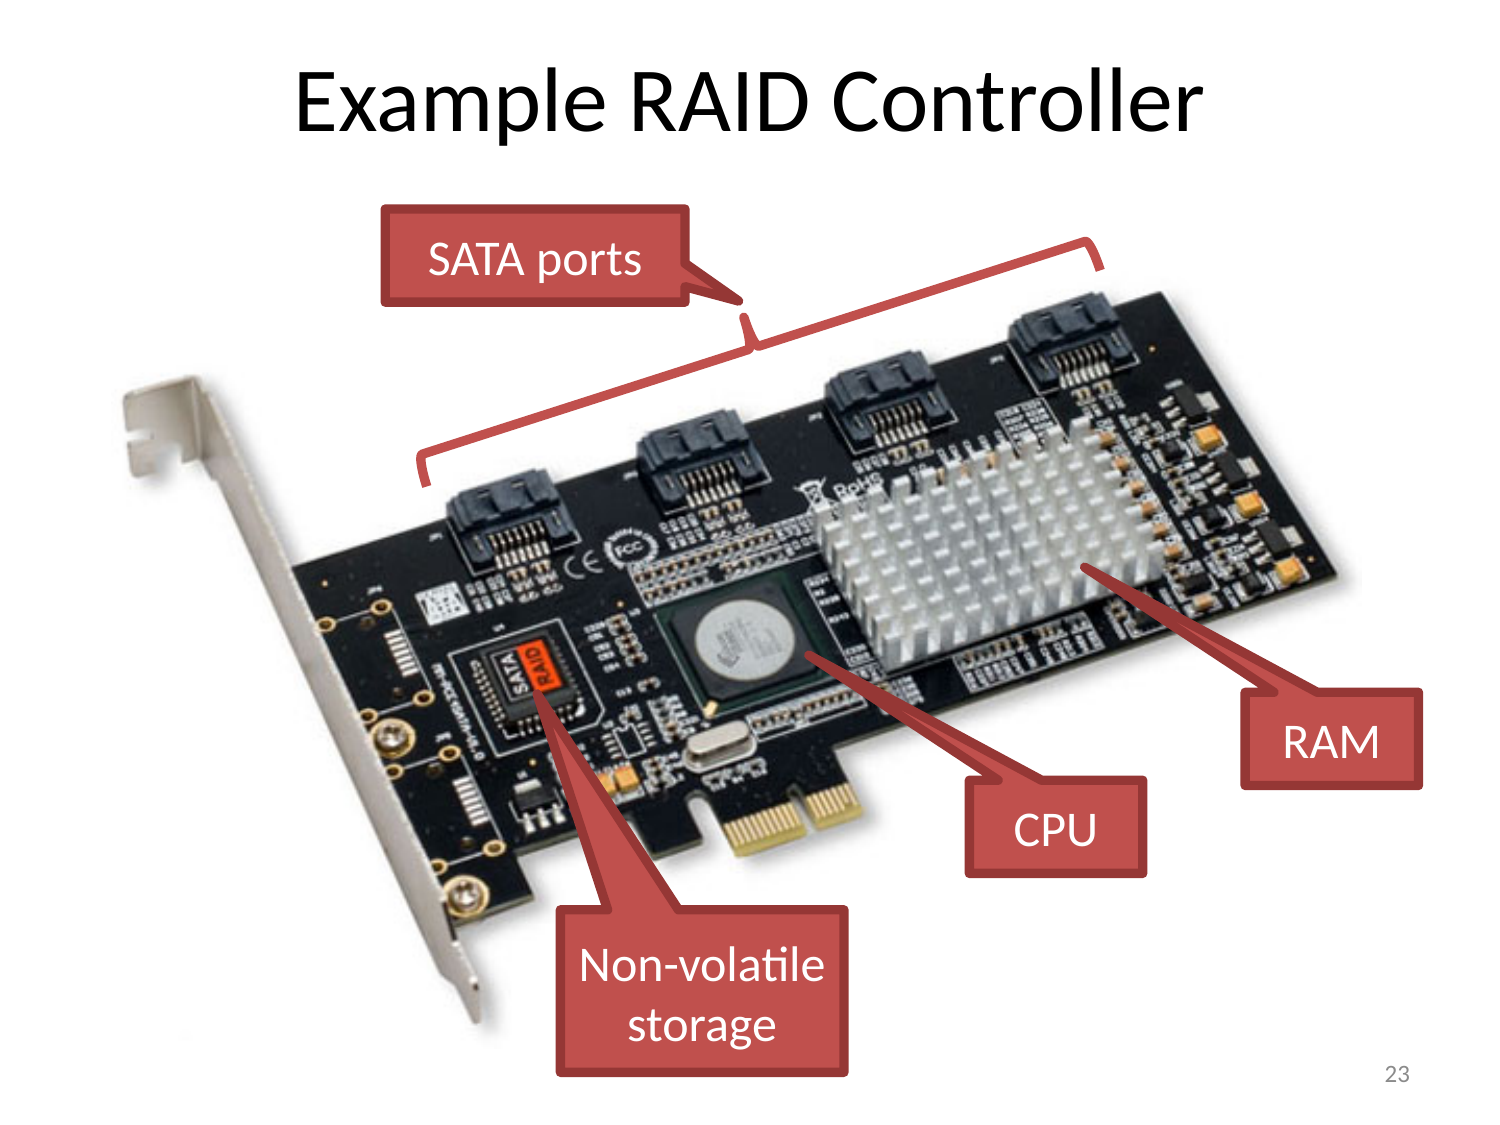

# Example RAID Controller
SATA ports
RAM
CPU
Non-volatile storage